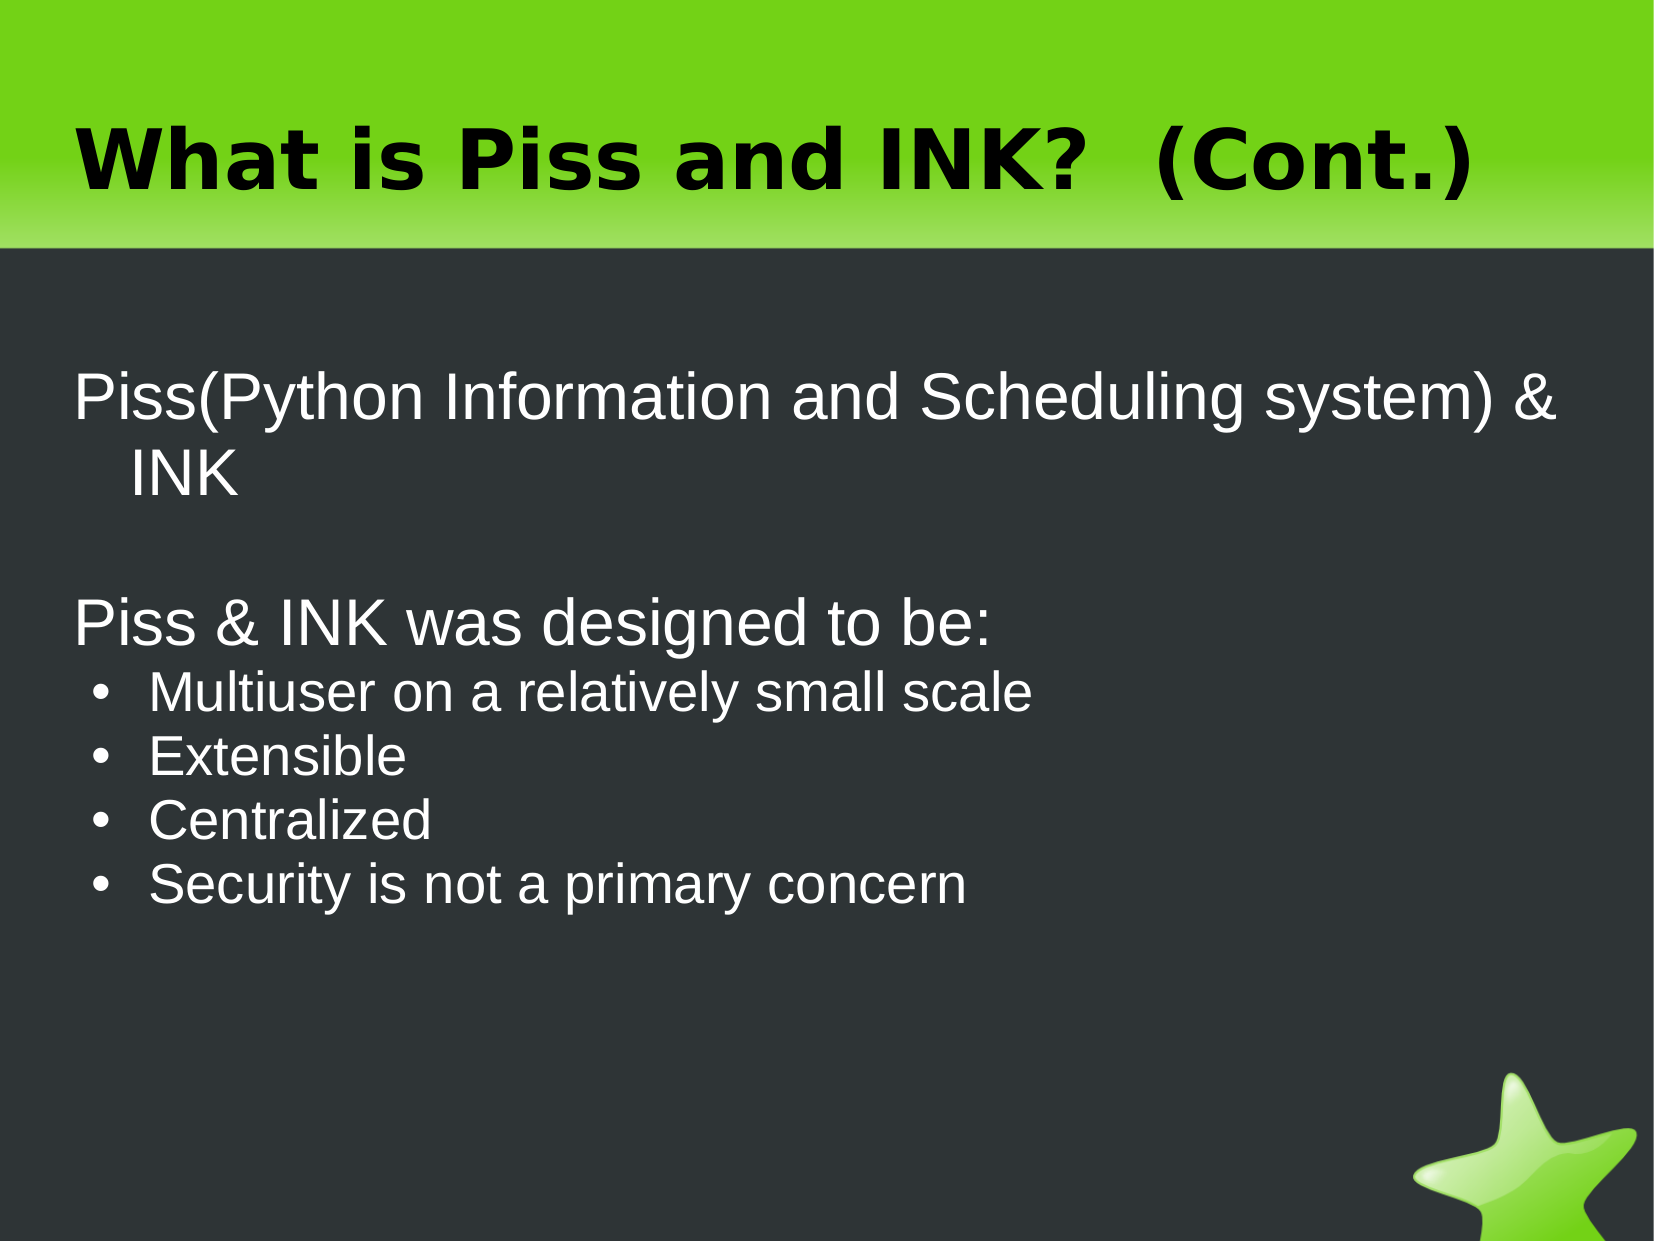

# What is Piss and INK?	 (Cont.)
Piss(Python Information and Scheduling system) & INK
Piss & INK was designed to be:
Multiuser on a relatively small scale
Extensible
Centralized
Security is not a primary concern